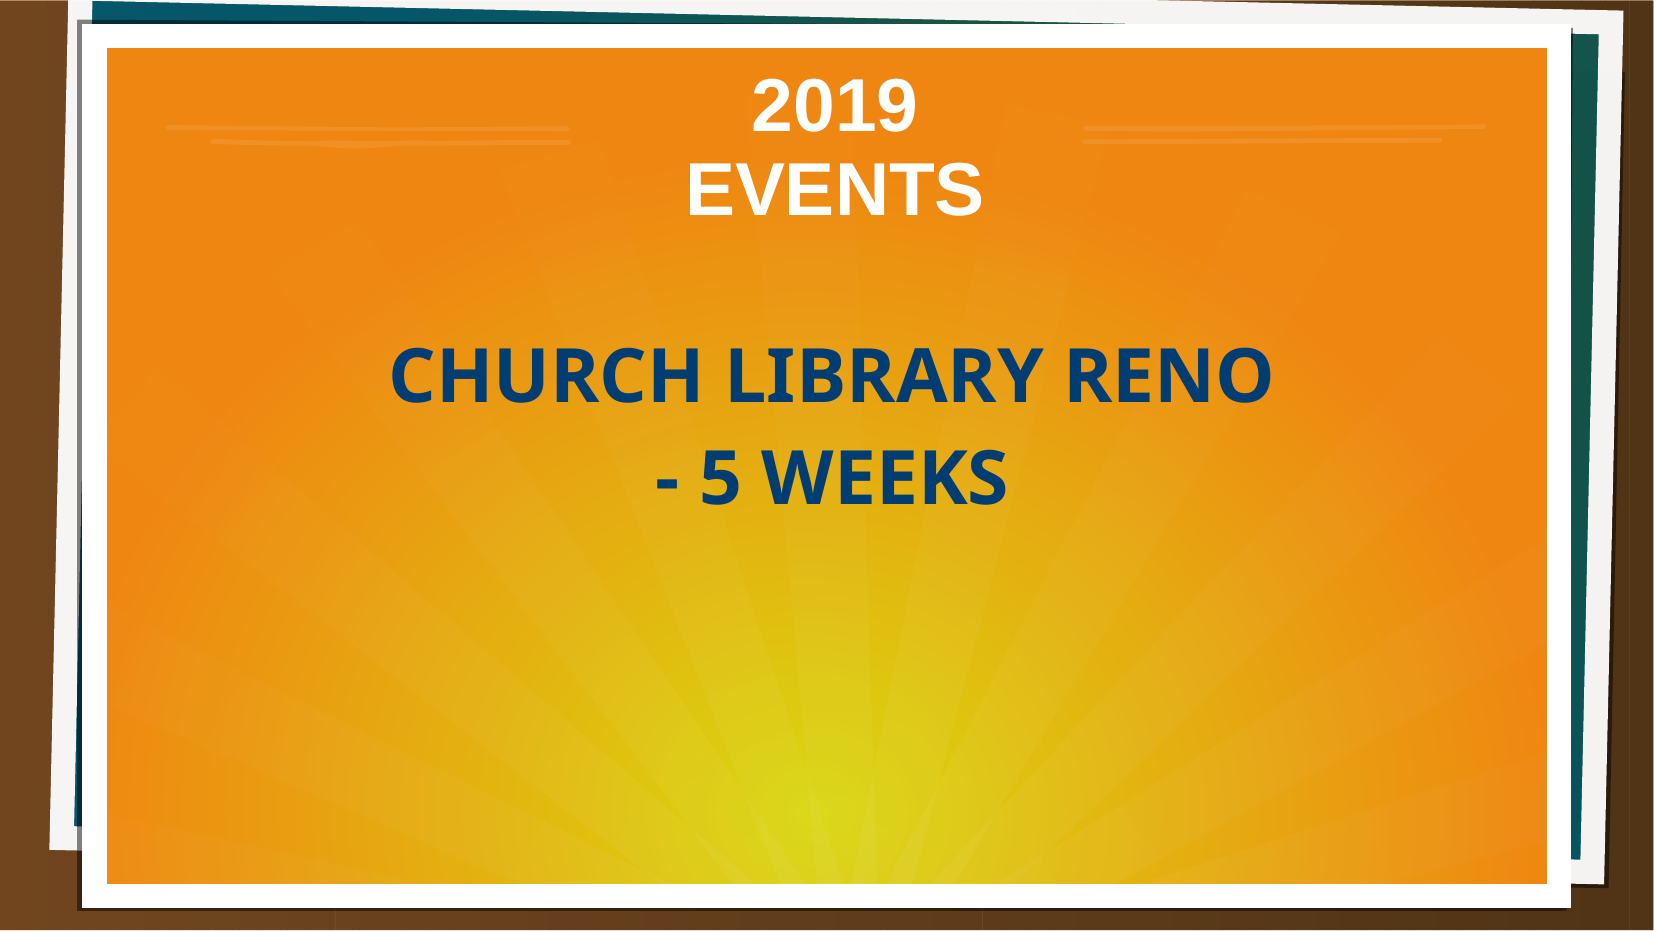

# 2019 EVENTS
CHURCH LIBRARY RENO
- 5 WEEKS